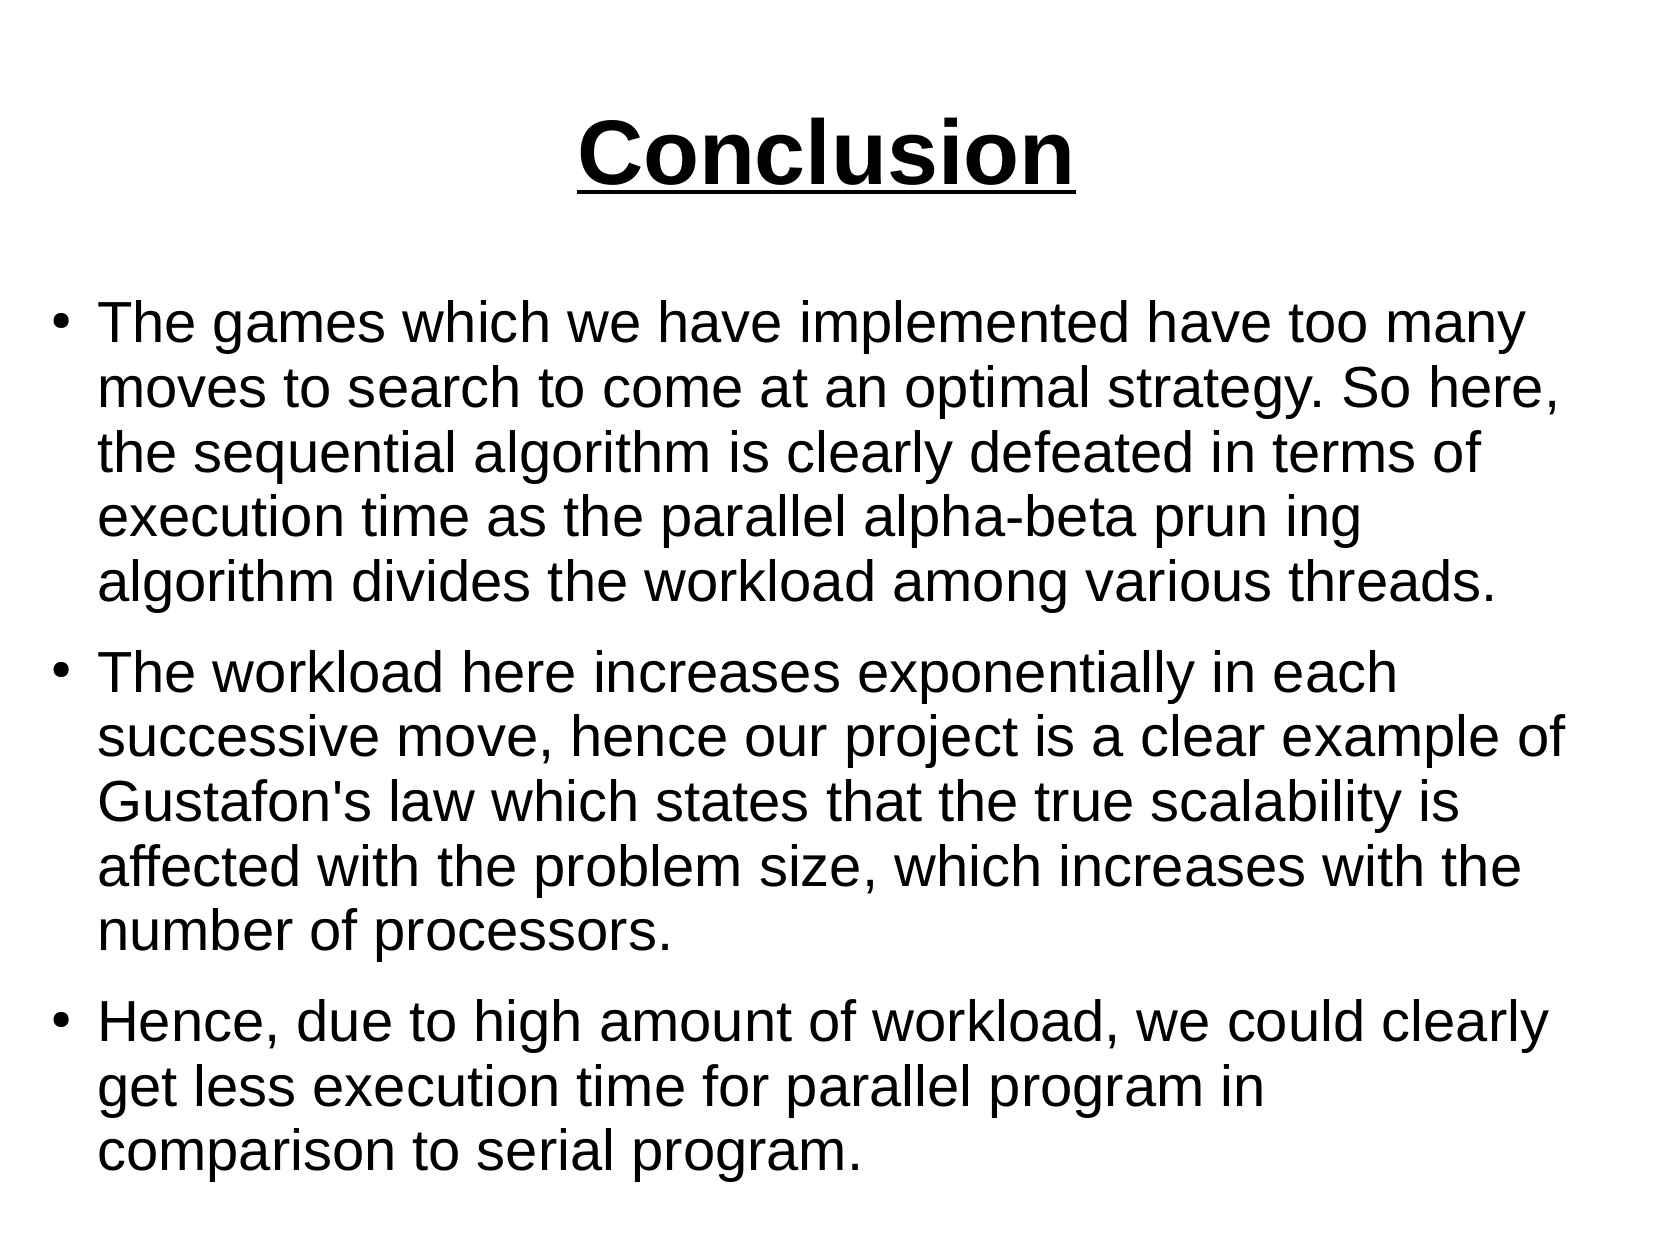

# Conclusion
The games which we have implemented have too many moves to search to come at an optimal strategy. So here, the sequential algorithm is clearly defeated in terms of execution time as the parallel alpha-beta prun ing algorithm divides the workload among various threads.
The workload here increases exponentially in each successive move, hence our project is a clear example of Gustafon's law which states that the true scalability is affected with the problem size, which increases with the number of processors.
Hence, due to high amount of workload, we could clearly get less execution time for parallel program in comparison to serial program.